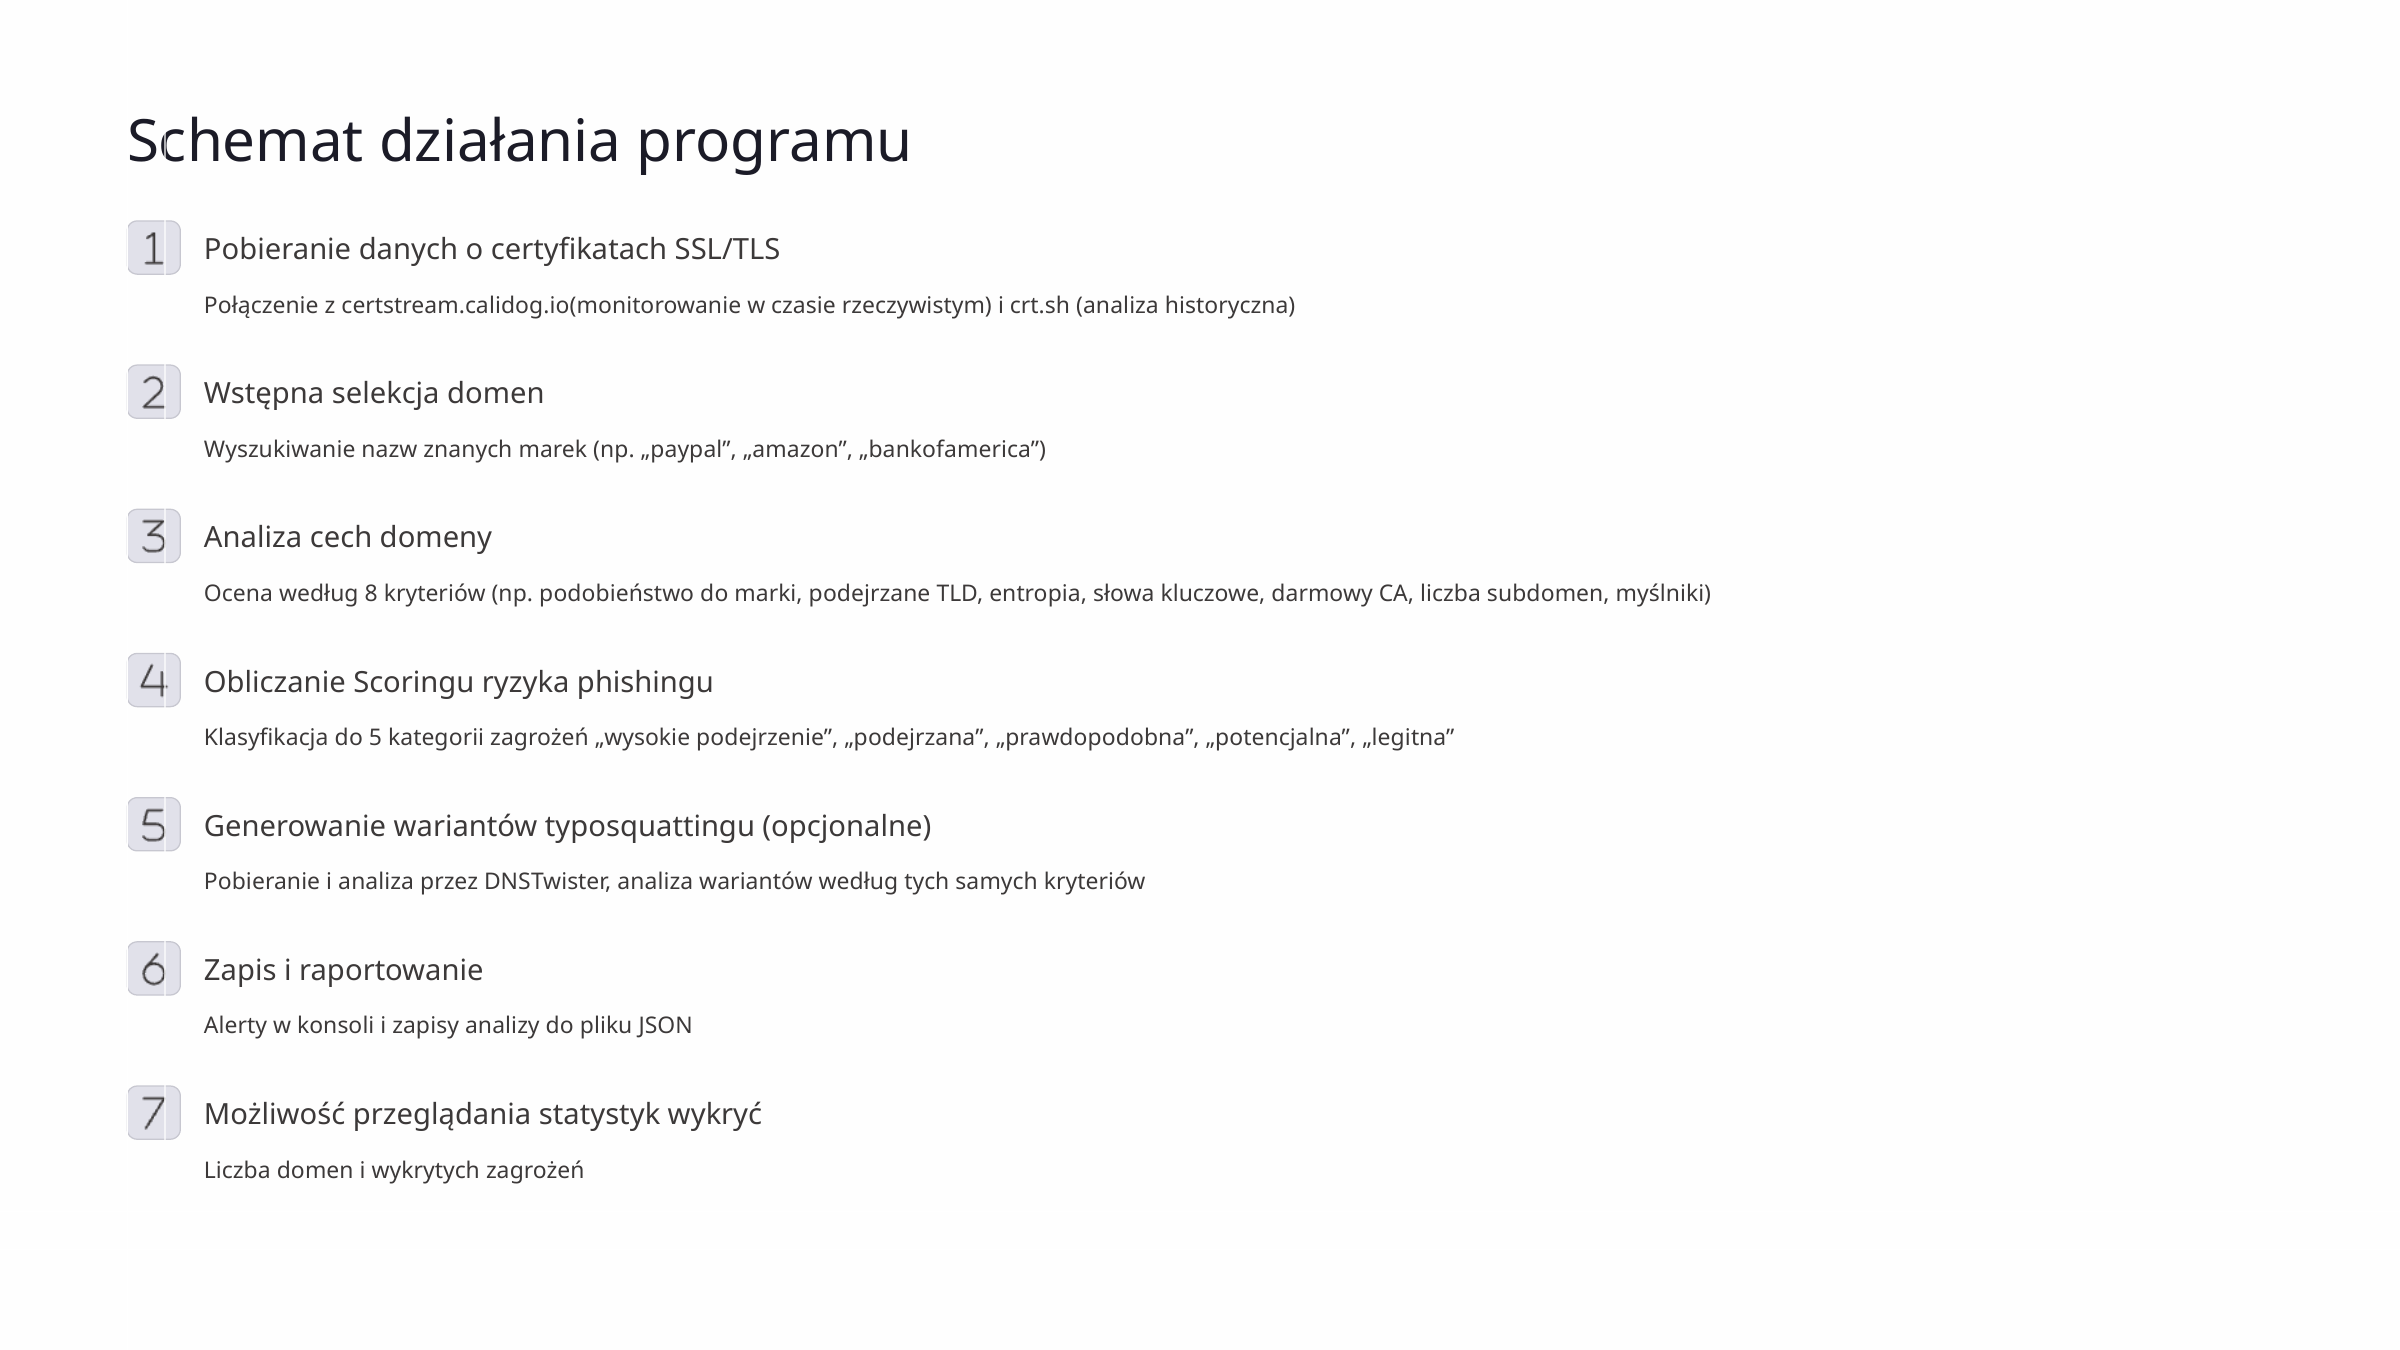

Schemat działania programu
Pobieranie danych o certyfikatach SSL/TLS
Połączenie z certstream.calidog.io(monitorowanie w czasie rzeczywistym) i crt.sh (analiza historyczna)
Wstępna selekcja domen
Wyszukiwanie nazw znanych marek (np. „paypal”, „amazon”, „bankofamerica”)
Analiza cech domeny
Ocena według 8 kryteriów (np. podobieństwo do marki, podejrzane TLD, entropia, słowa kluczowe, darmowy CA, liczba subdomen, myślniki)
Obliczanie Scoringu ryzyka phishingu
Klasyfikacja do 5 kategorii zagrożeń „wysokie podejrzenie”, „podejrzana”, „prawdopodobna”, „potencjalna”, „legitna”
Generowanie wariantów typosquattingu (opcjonalne)
Pobieranie i analiza przez DNSTwister, analiza wariantów według tych samych kryteriów
Zapis i raportowanie
Alerty w konsoli i zapisy analizy do pliku JSON
Możliwość przeglądania statystyk wykryć
Liczba domen i wykrytych zagrożeń